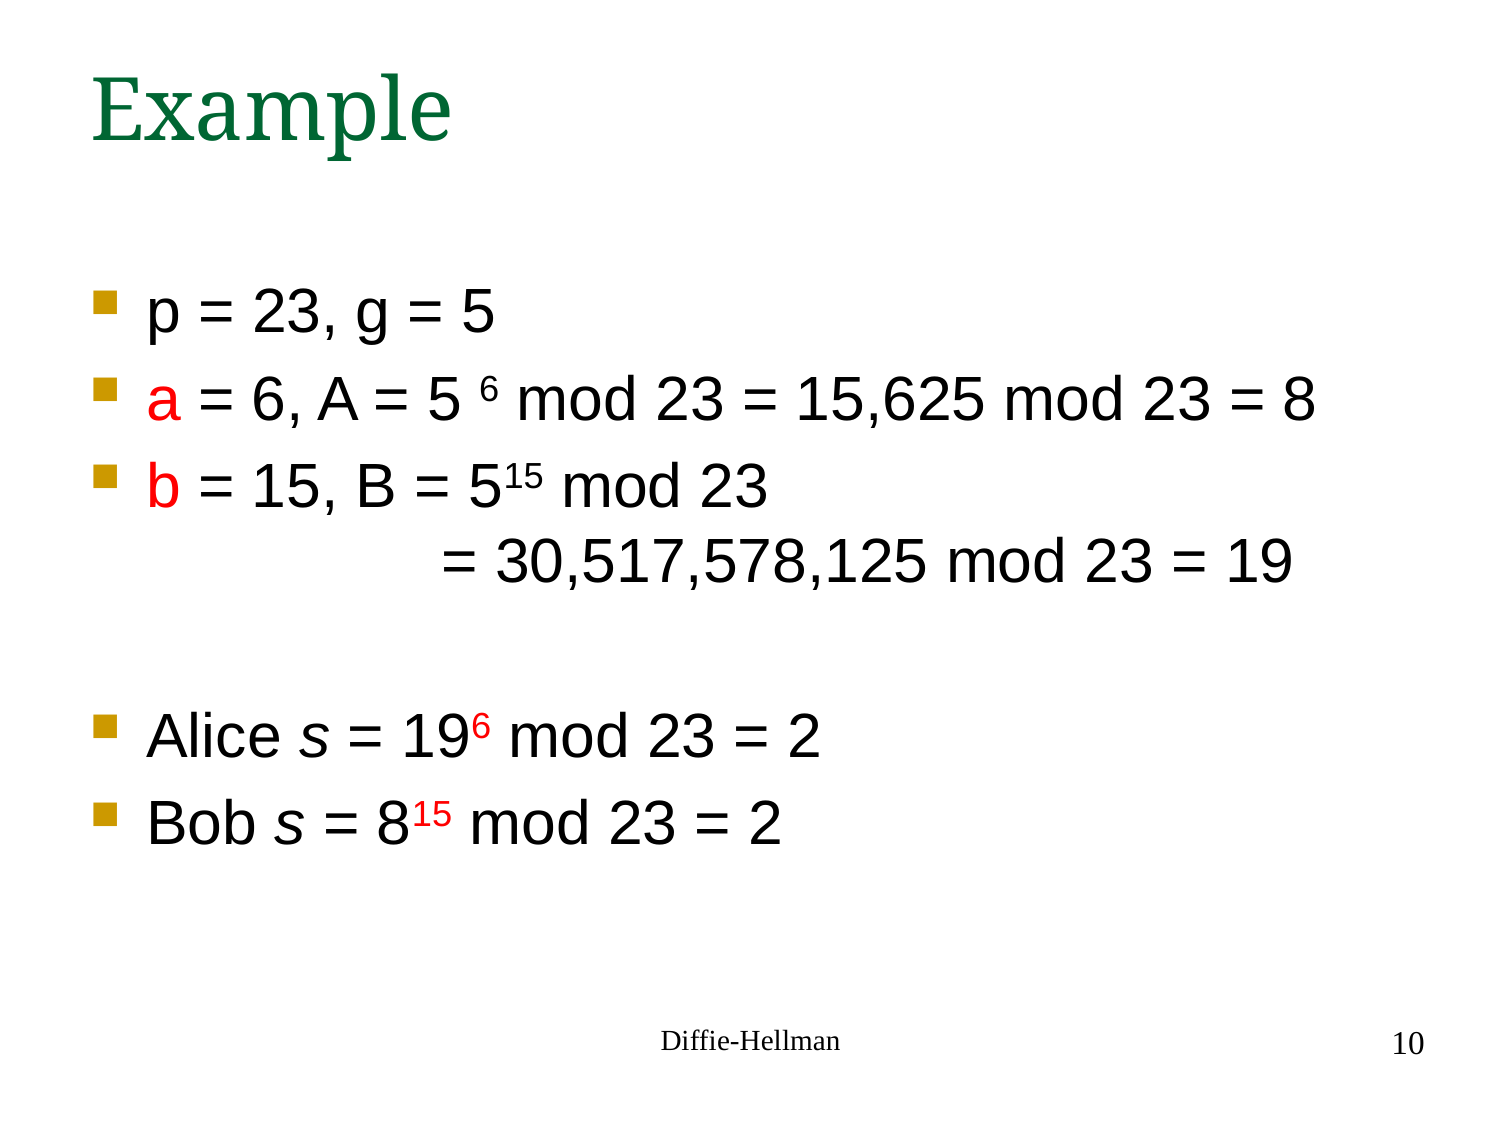

# Example
p = 23, g = 5
a = 6, A = 5 6 mod 23 = 15,625 mod 23 = 8
b = 15, B = 515 mod 23 		= 30,517,578,125 mod 23 = 19
Alice s = 196 mod 23 = 2
Bob s = 815 mod 23 = 2
Diffie-Hellman
10